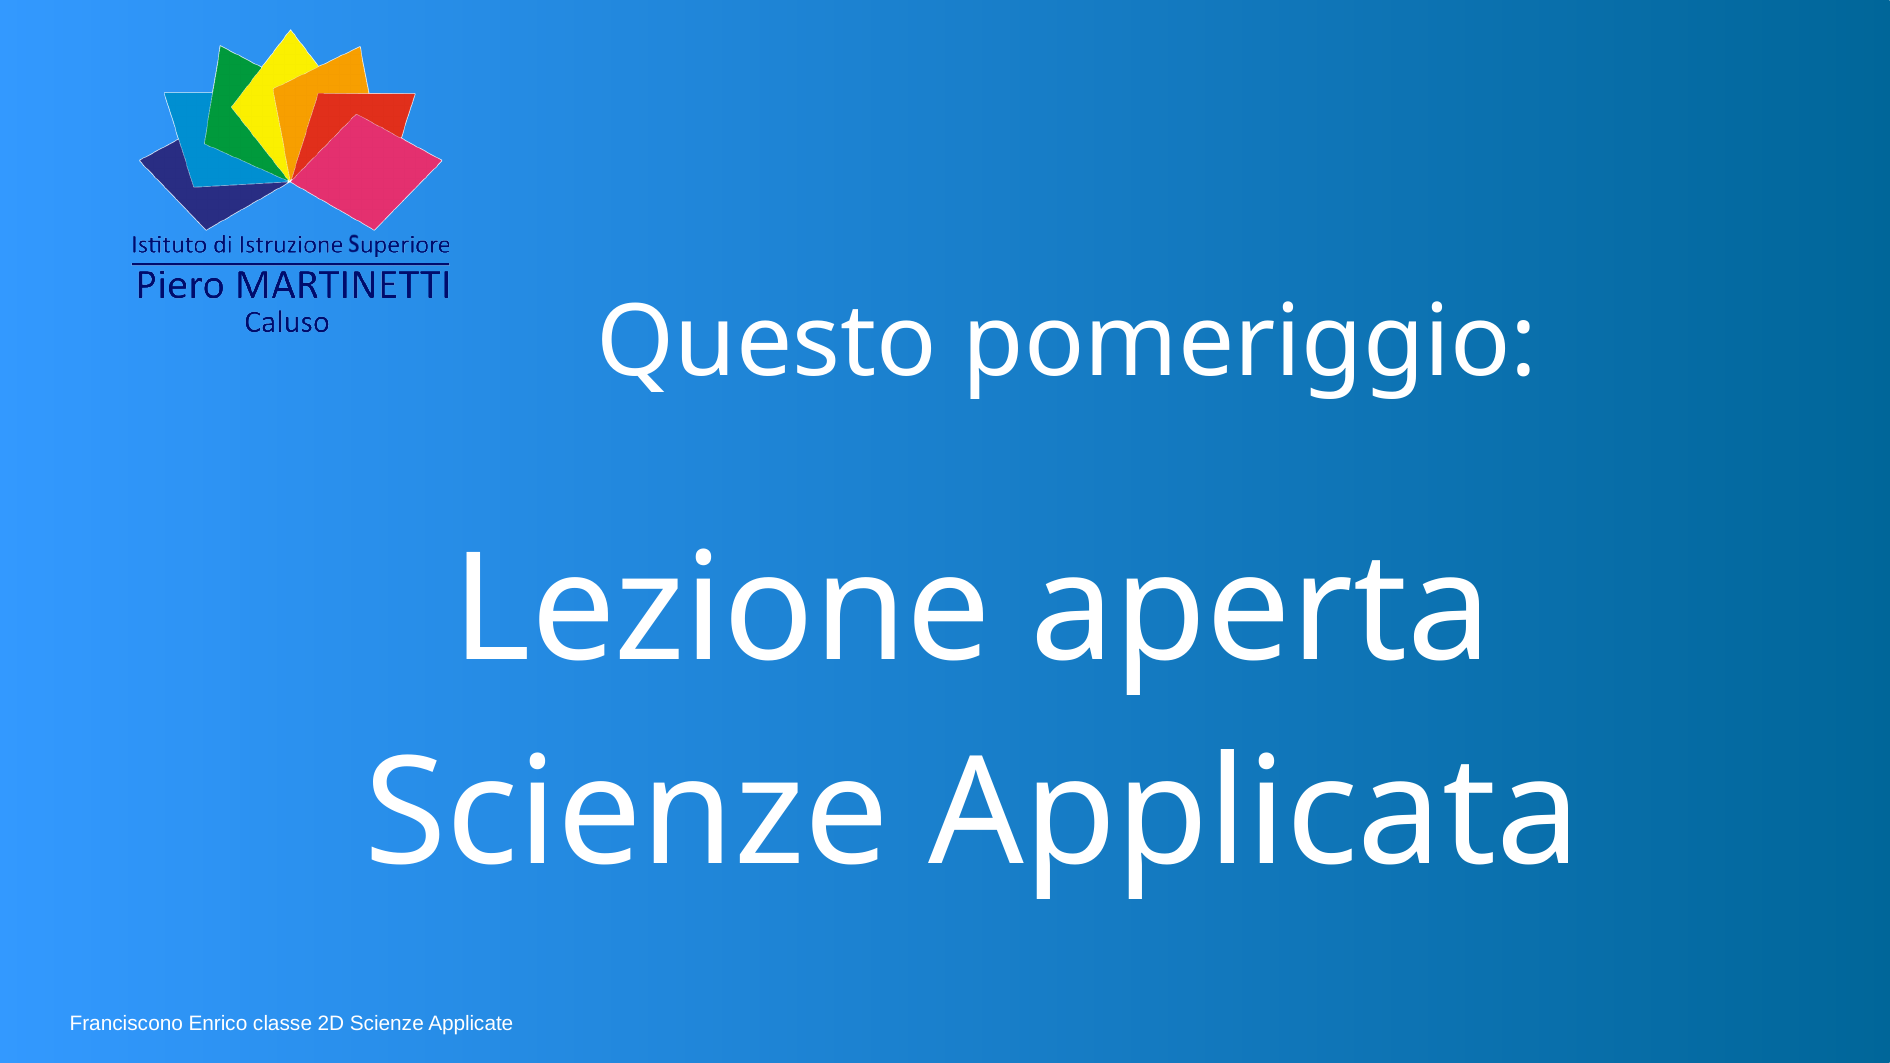

Questo pomeriggio:
Lezione aperta Scienze Applicata
Franciscono Enrico classe 2D Scienze Applicate